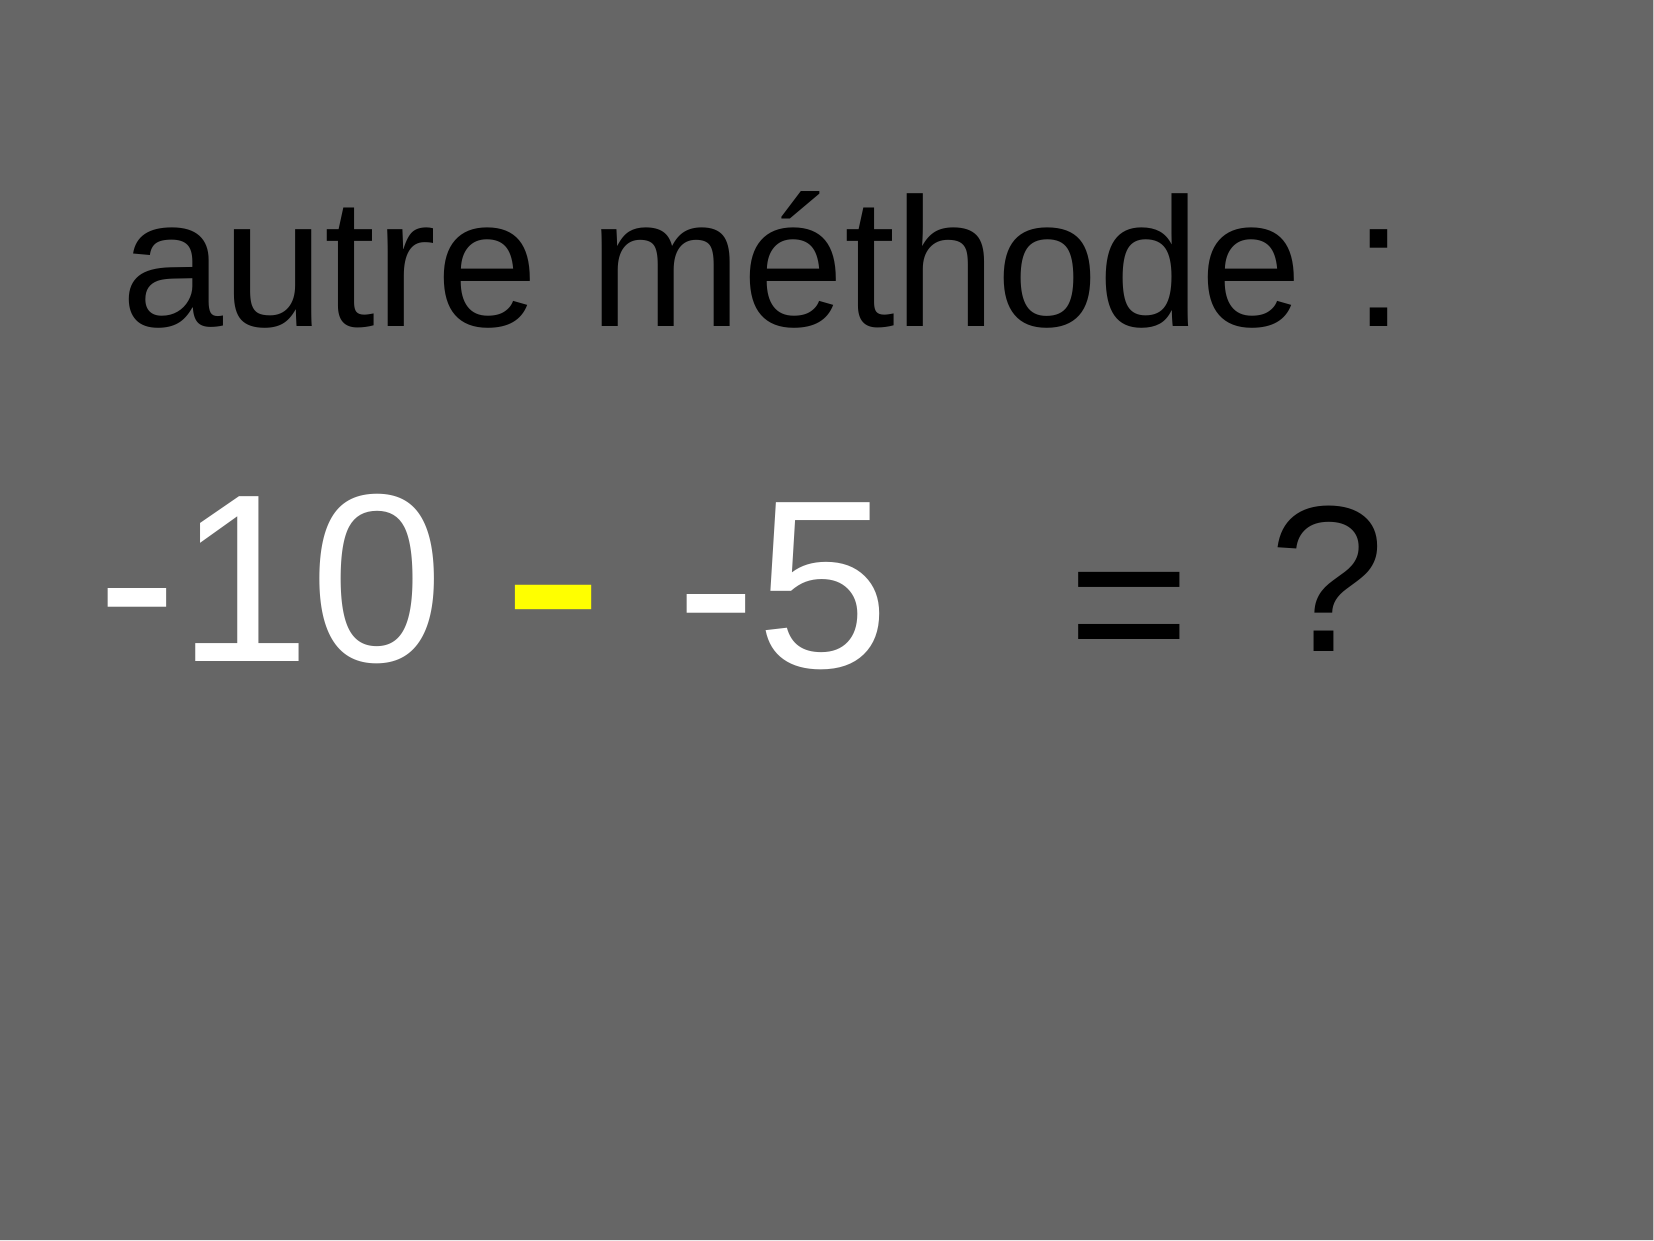

autre méthode :
-
-10
-5
?
=